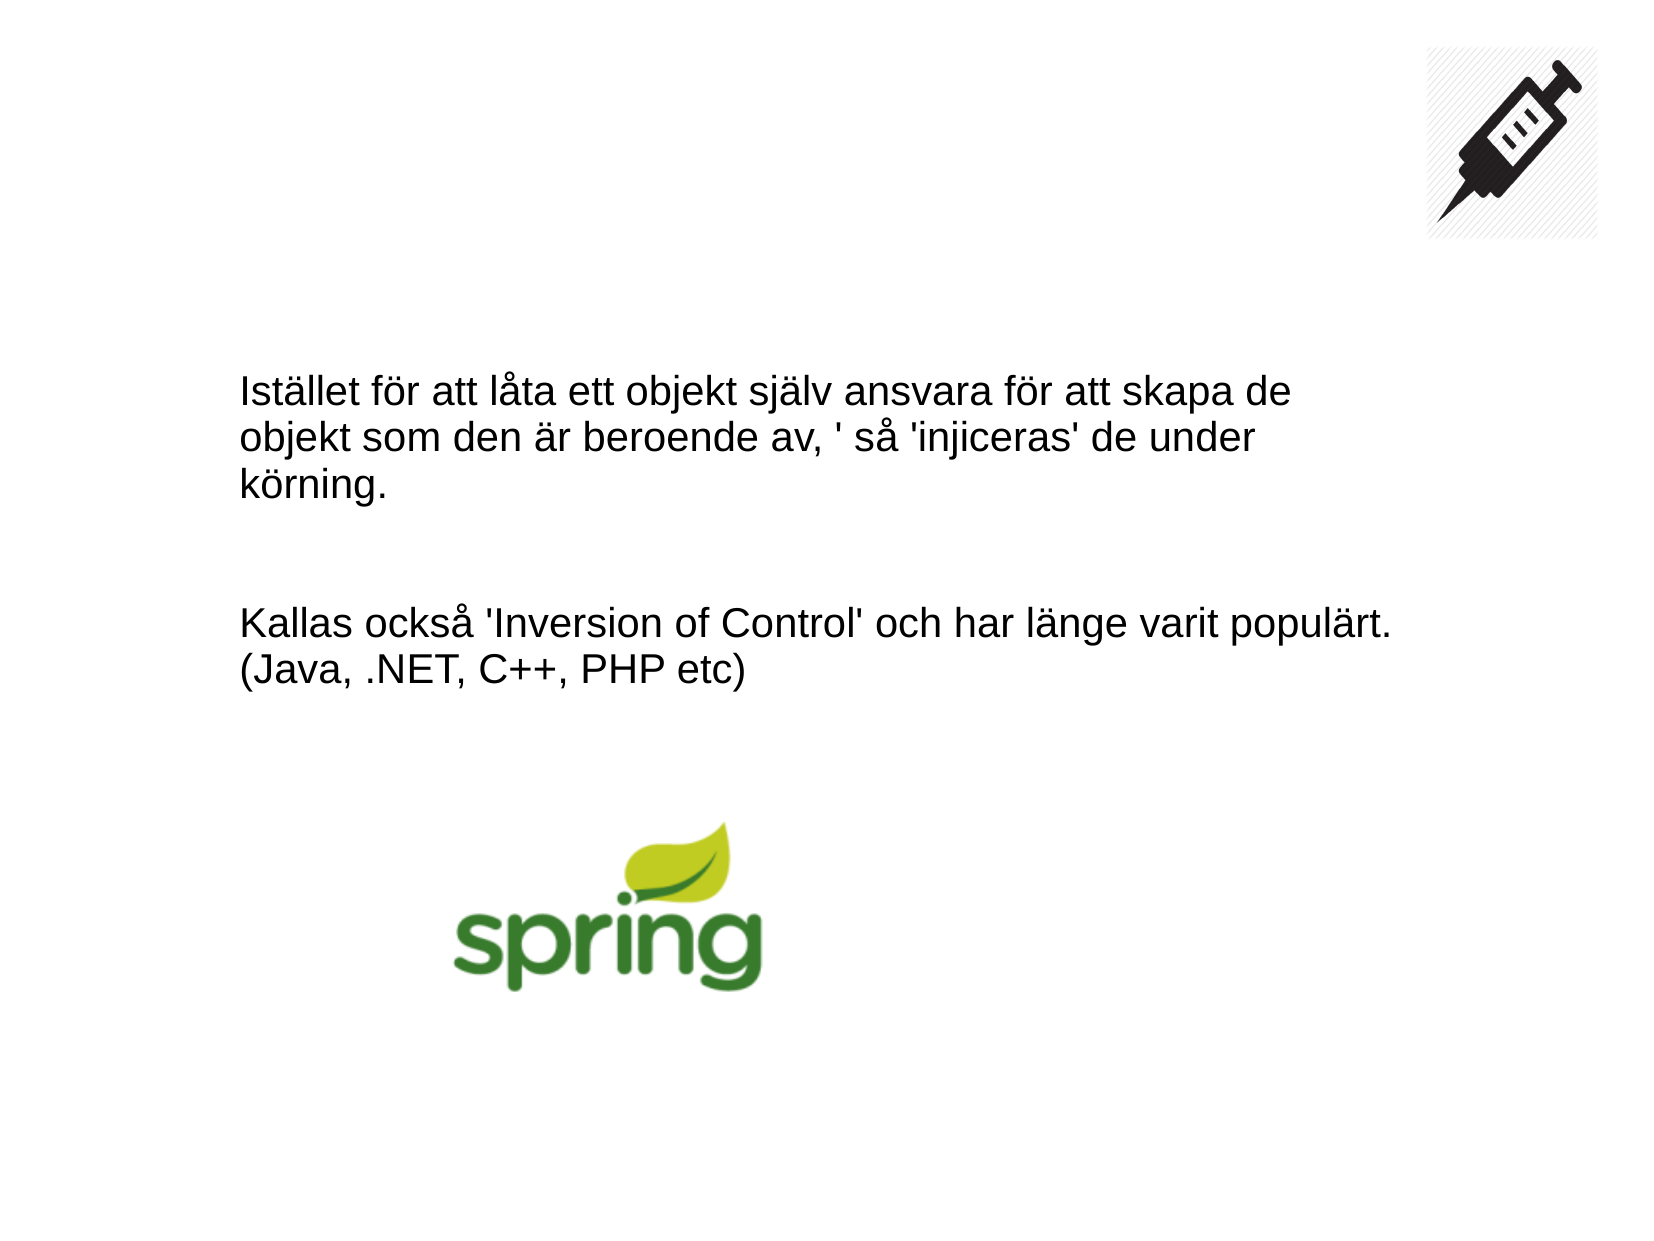

Istället för att låta ett objekt själv ansvara för att skapa de objekt som den är beroende av, ' så 'injiceras' de under körning.
Kallas också 'Inversion of Control' och har länge varit populärt. (Java, .NET, C++, PHP etc)